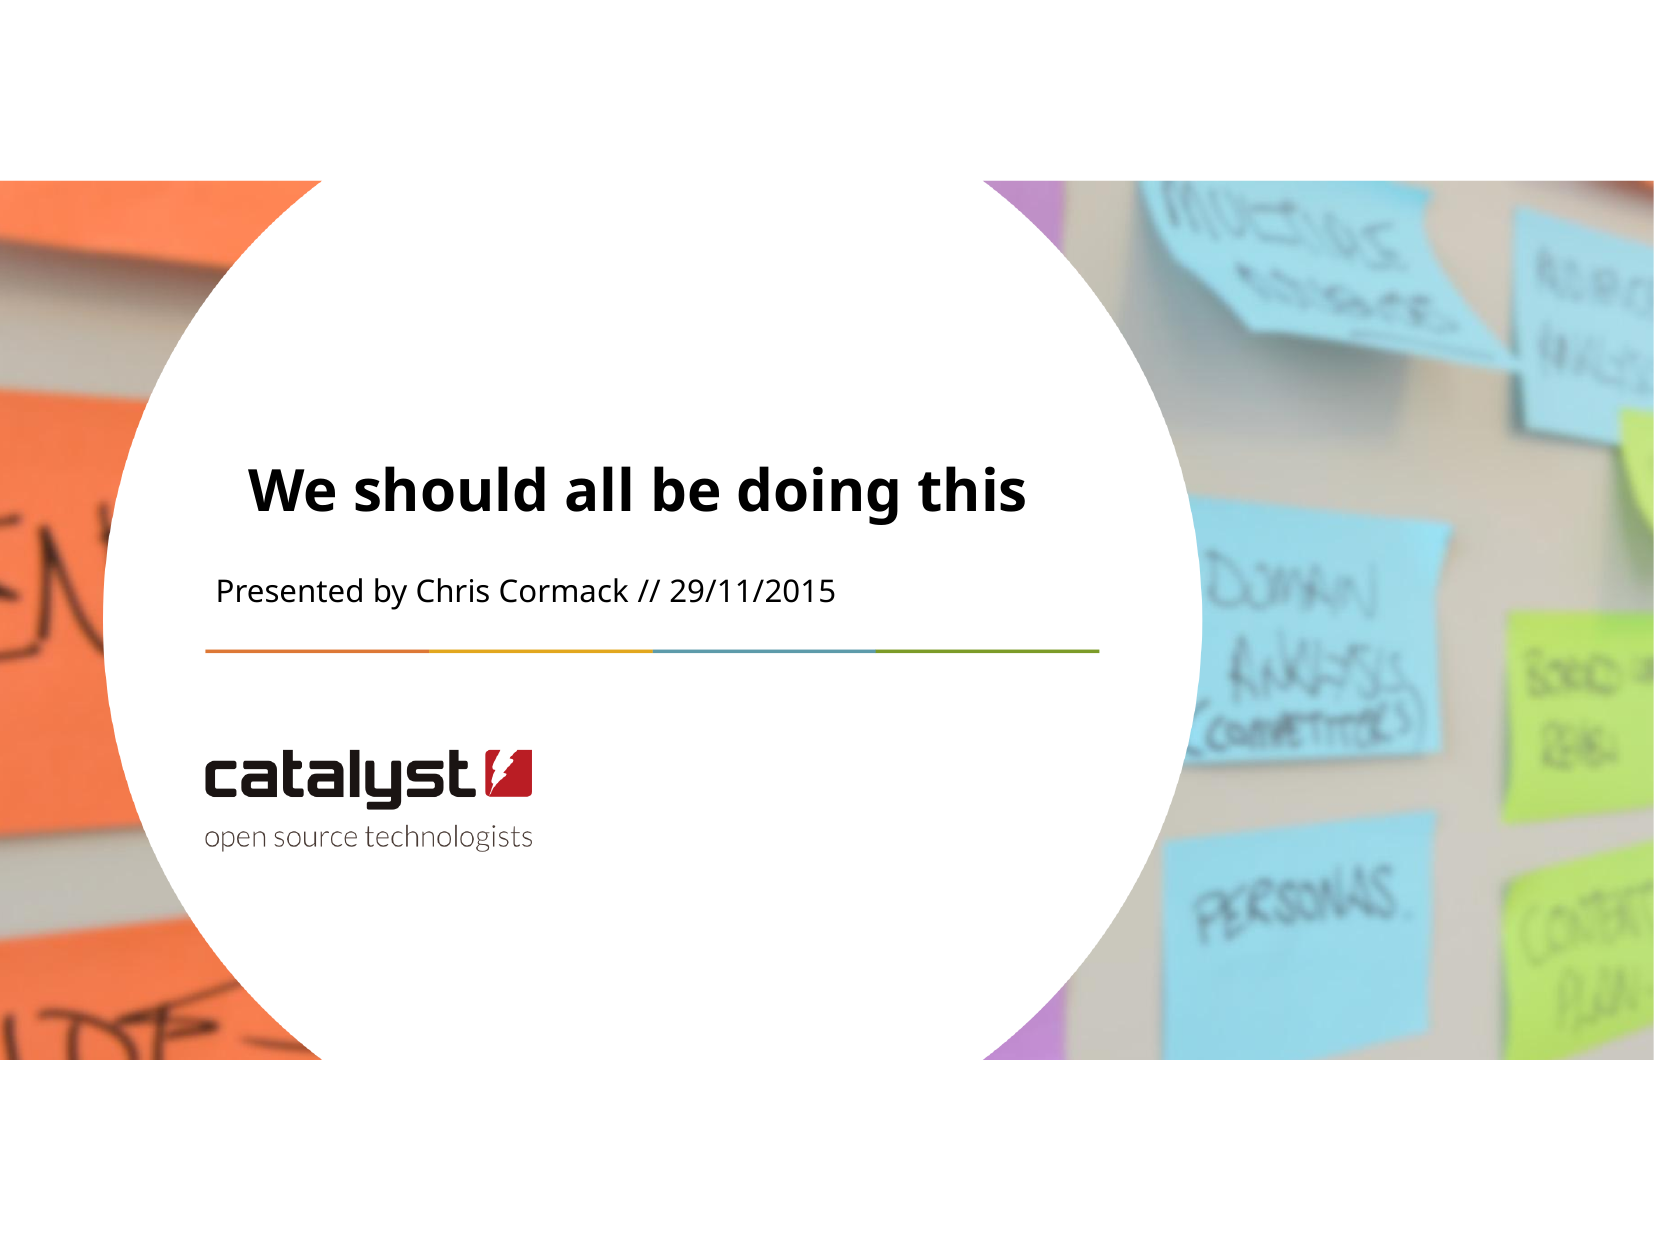

# We should all be doing this
Presented by Chris Cormack // 29/11/2015